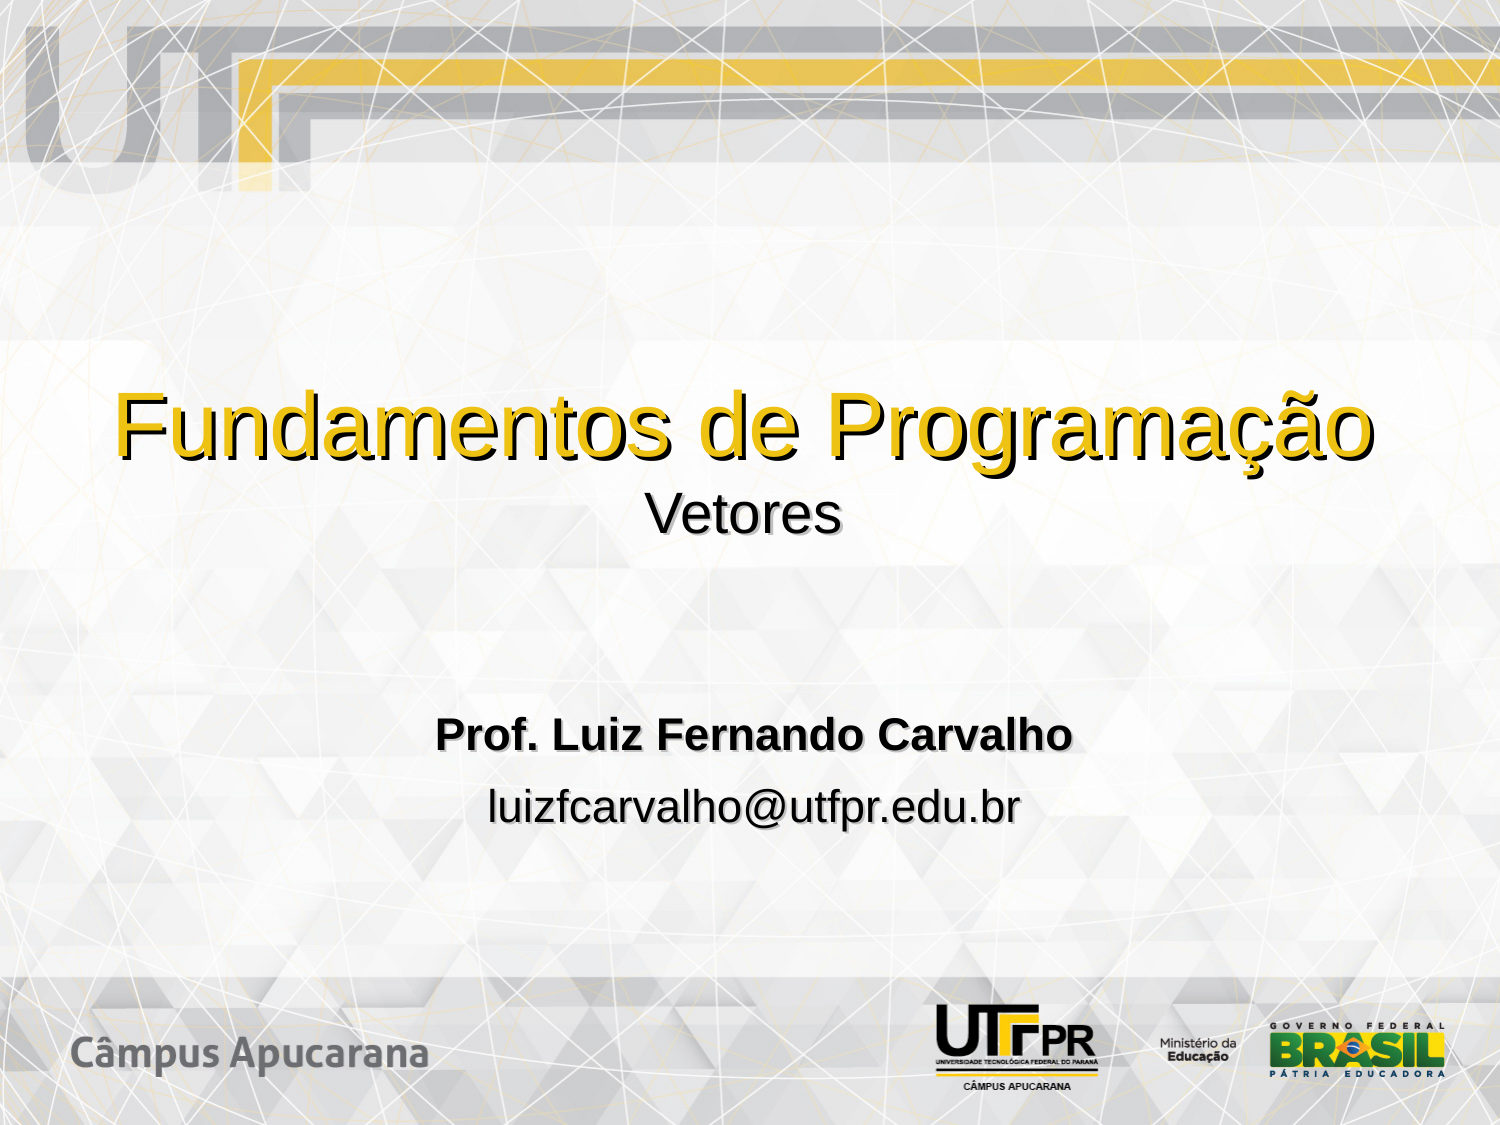

# Fundamentos de Programação Vetores
Prof. Luiz Fernando Carvalho
luizfcarvalho@utfpr.edu.br